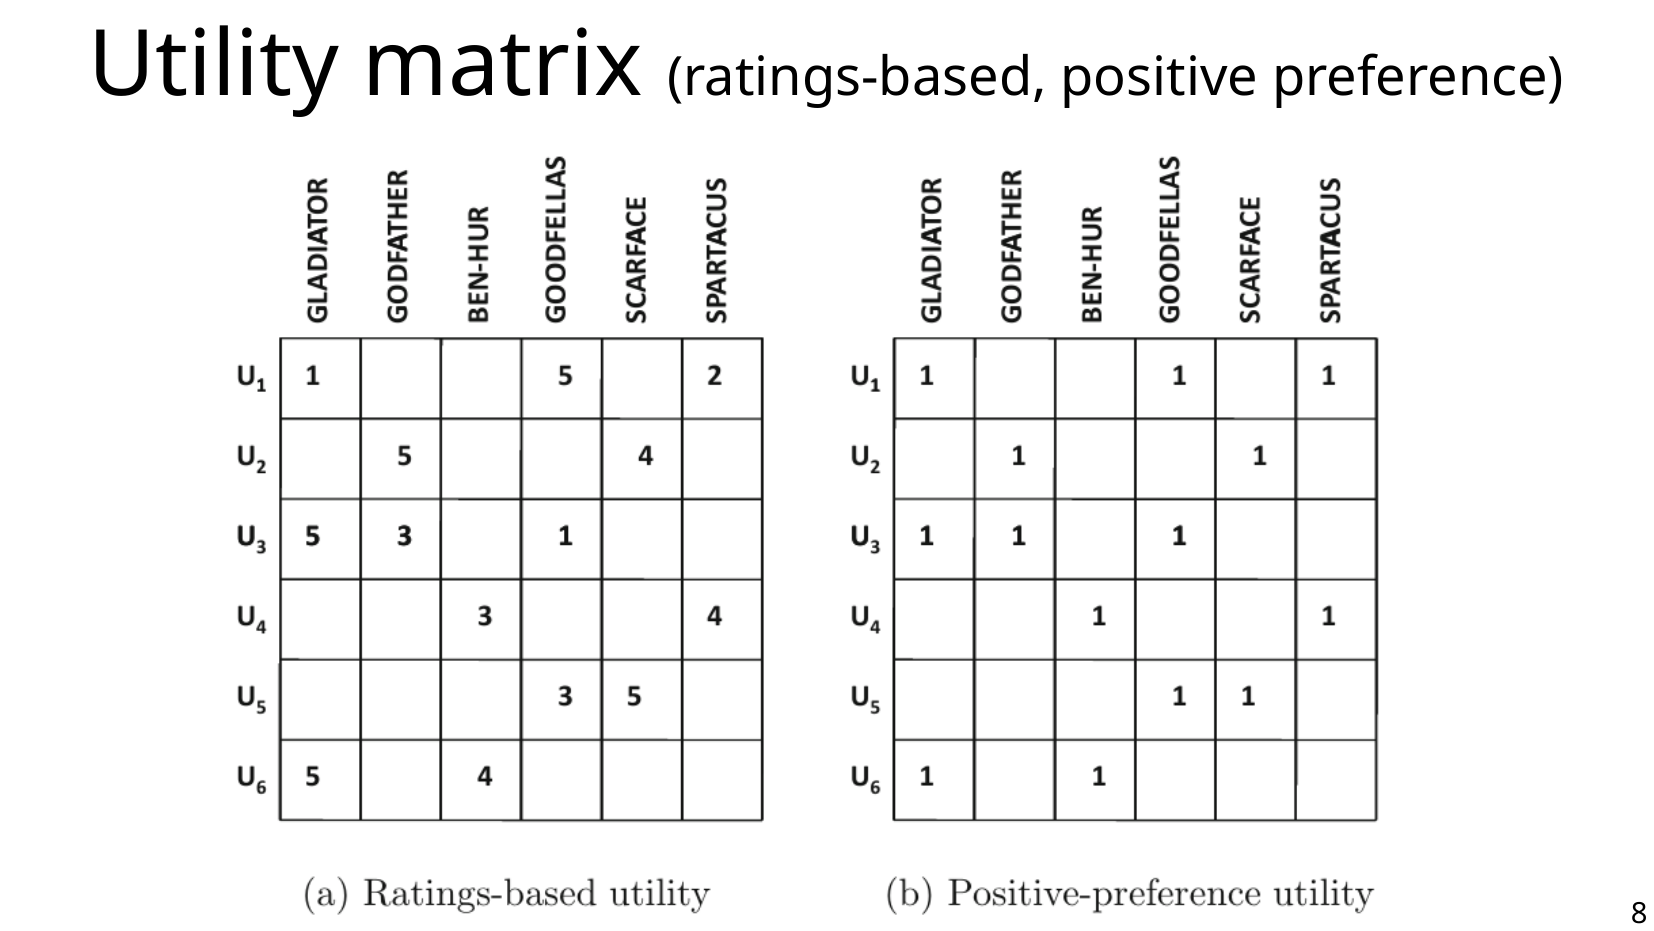

# Utility matrix (ratings-based, positive preference)
8